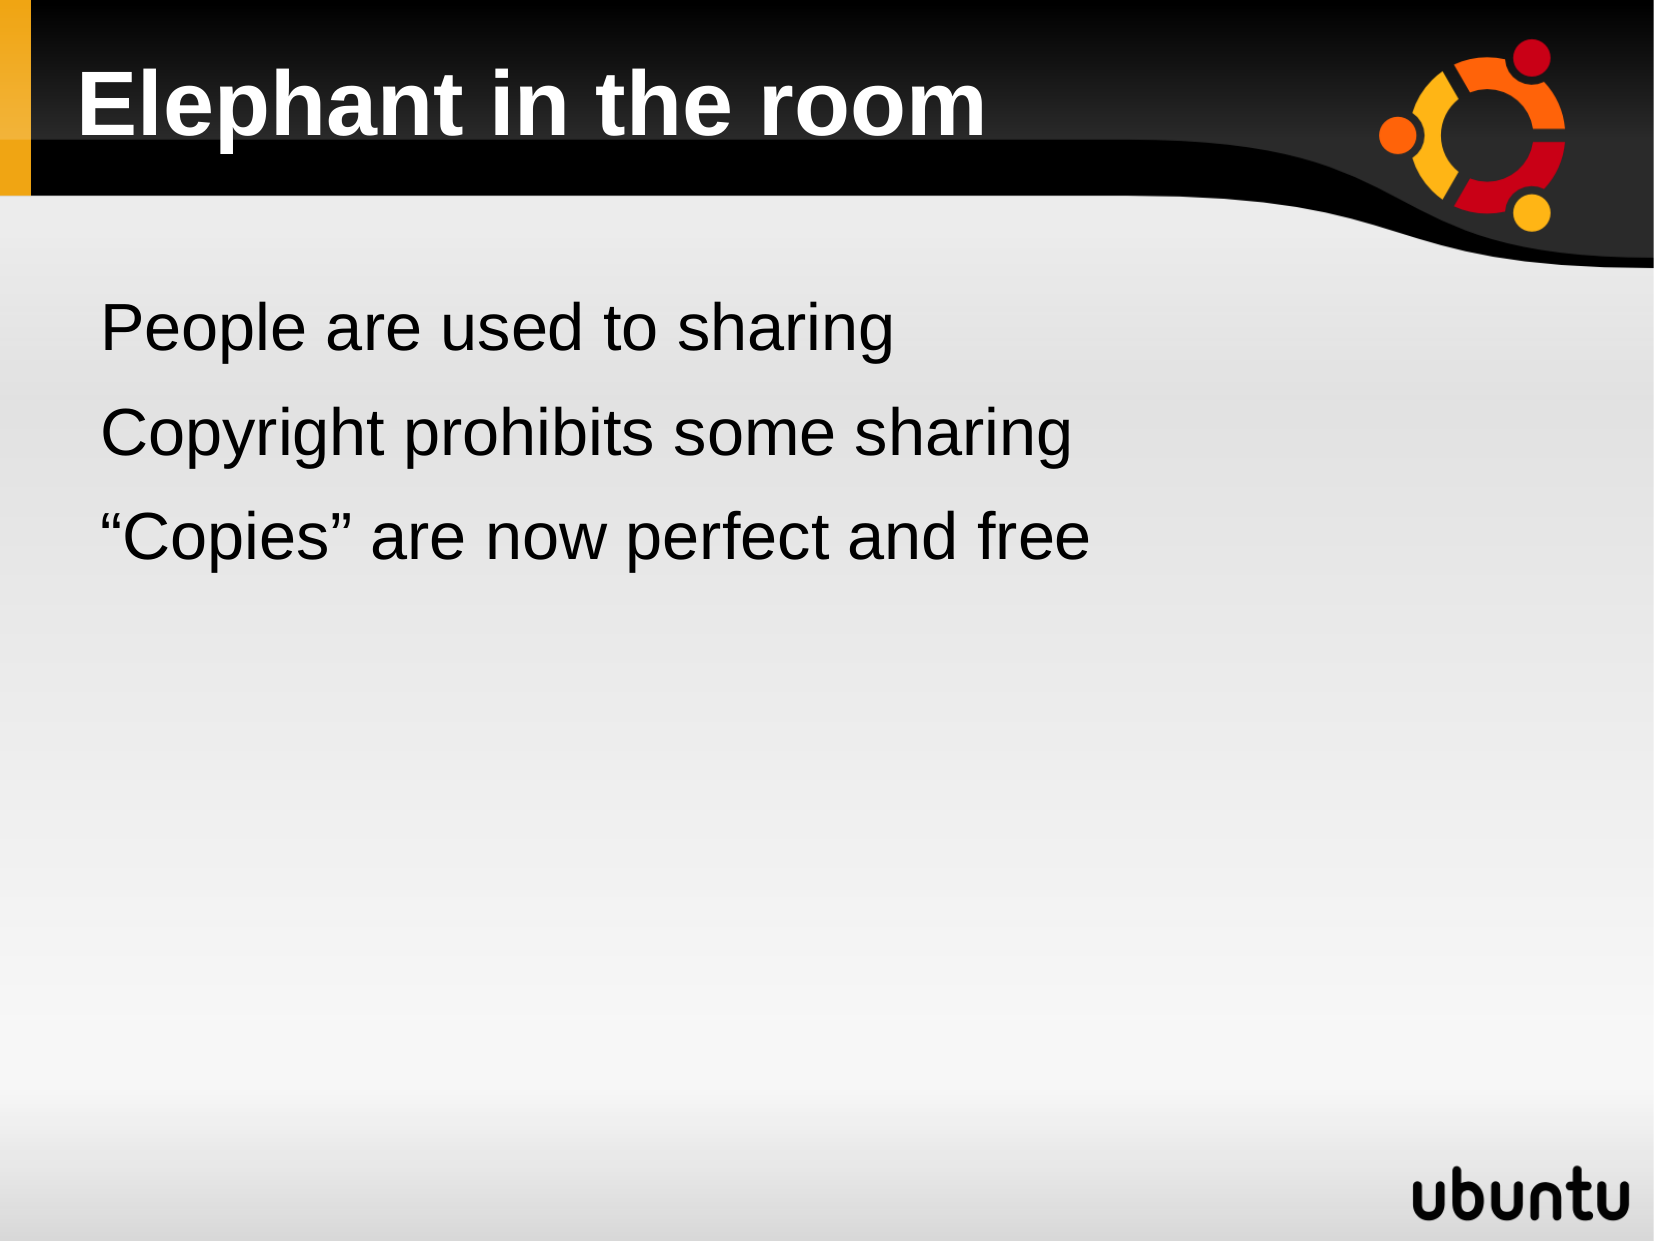

# Elephant in the room
People are used to sharing
Copyright prohibits some sharing
“Copies” are now perfect and free